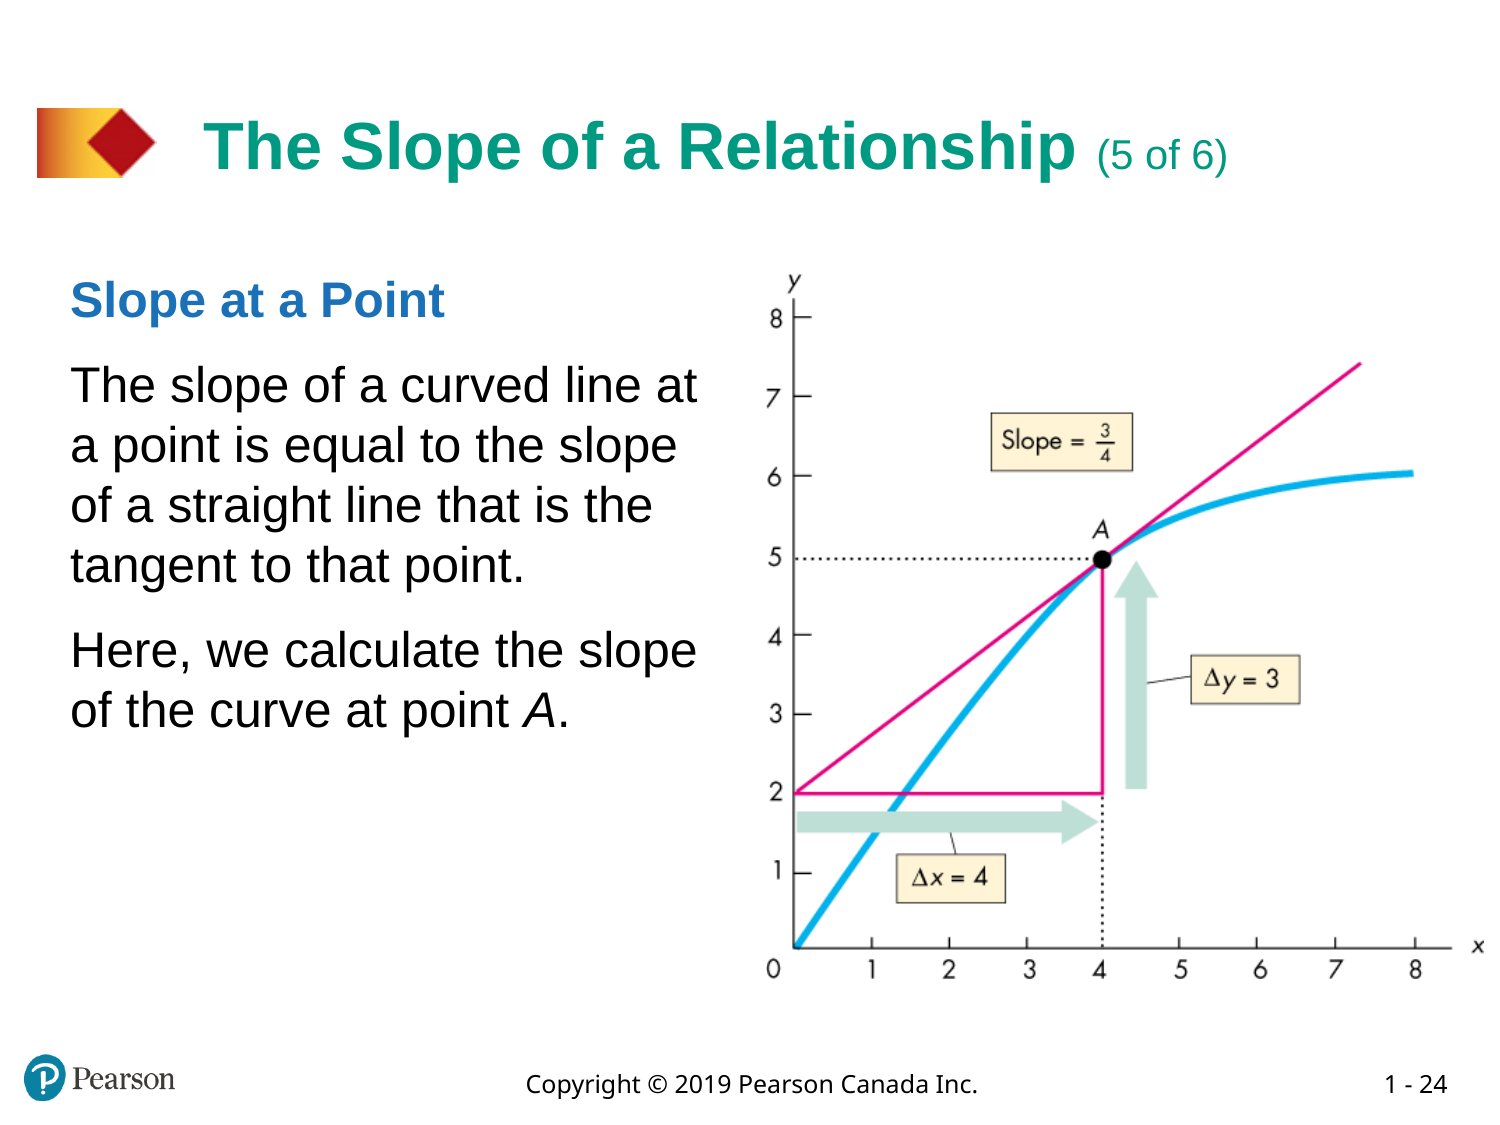

# The Slope of a Relationship (5 of 6)
Slope at a Point
The slope of a curved line at a point is equal to the slope of a straight line that is the tangent to that point.
Here, we calculate the slope of the curve at point A.